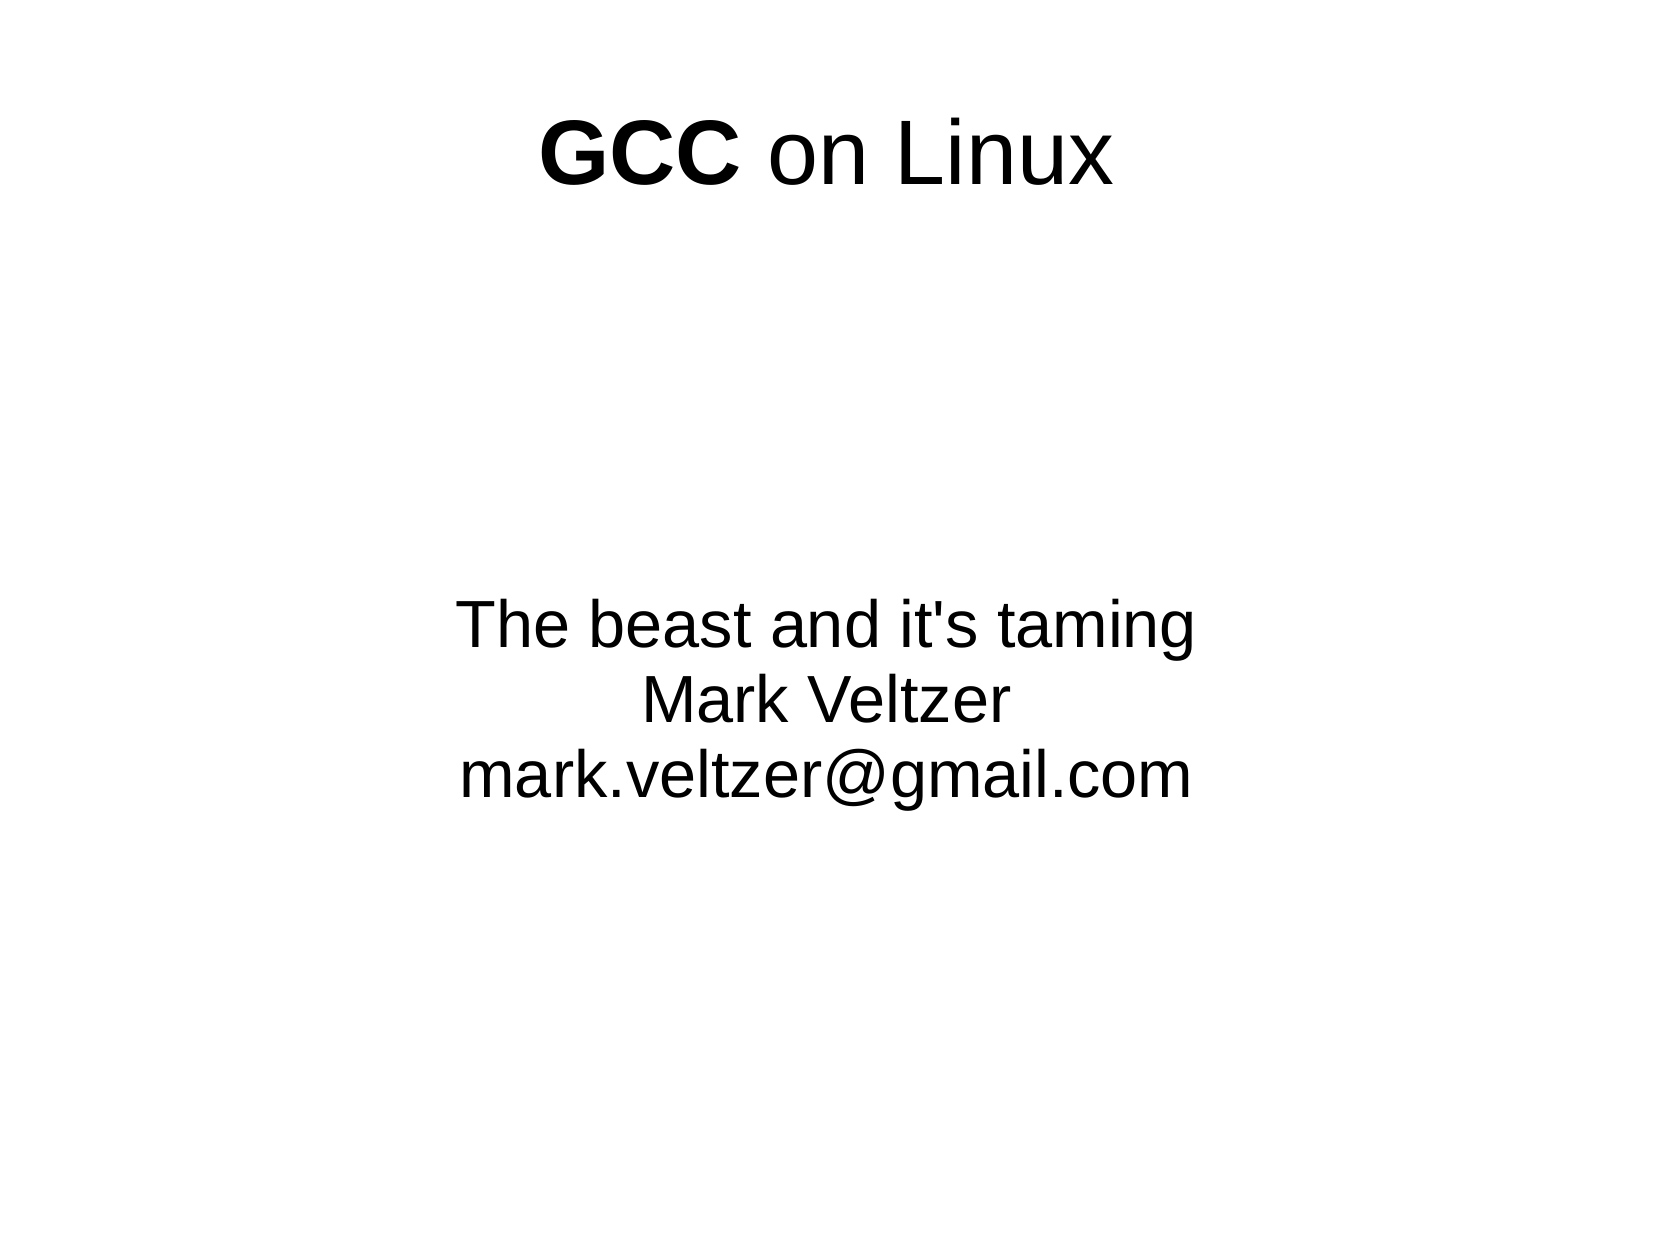

# GCC on Linux
The beast and it's taming
Mark Veltzer
mark.veltzer@gmail.com